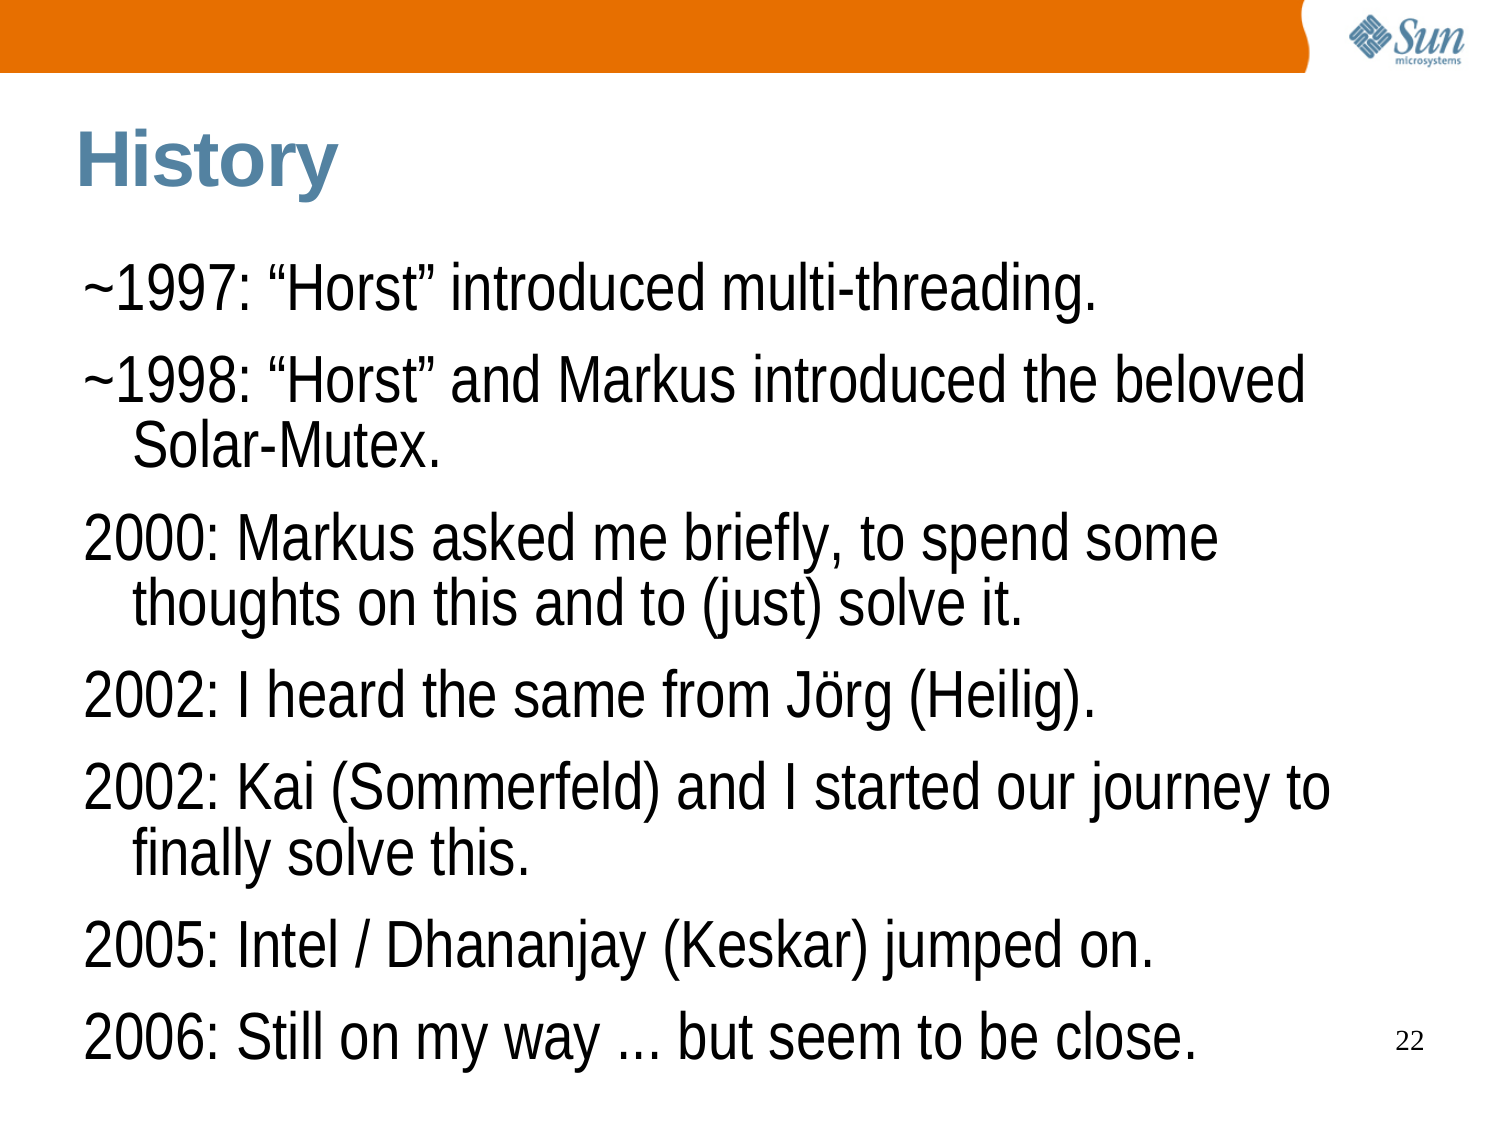

# History
~1997: “Horst” introduced multi-threading.
~1998: “Horst” and Markus introduced the beloved Solar-Mutex.
2000: Markus asked me briefly, to spend some thoughts on this and to (just) solve it.
2002: I heard the same from Jörg (Heilig).
2002: Kai (Sommerfeld) and I started our journey to finally solve this.
2005: Intel / Dhananjay (Keskar) jumped on.
2006: Still on my way ... but seem to be close.
22